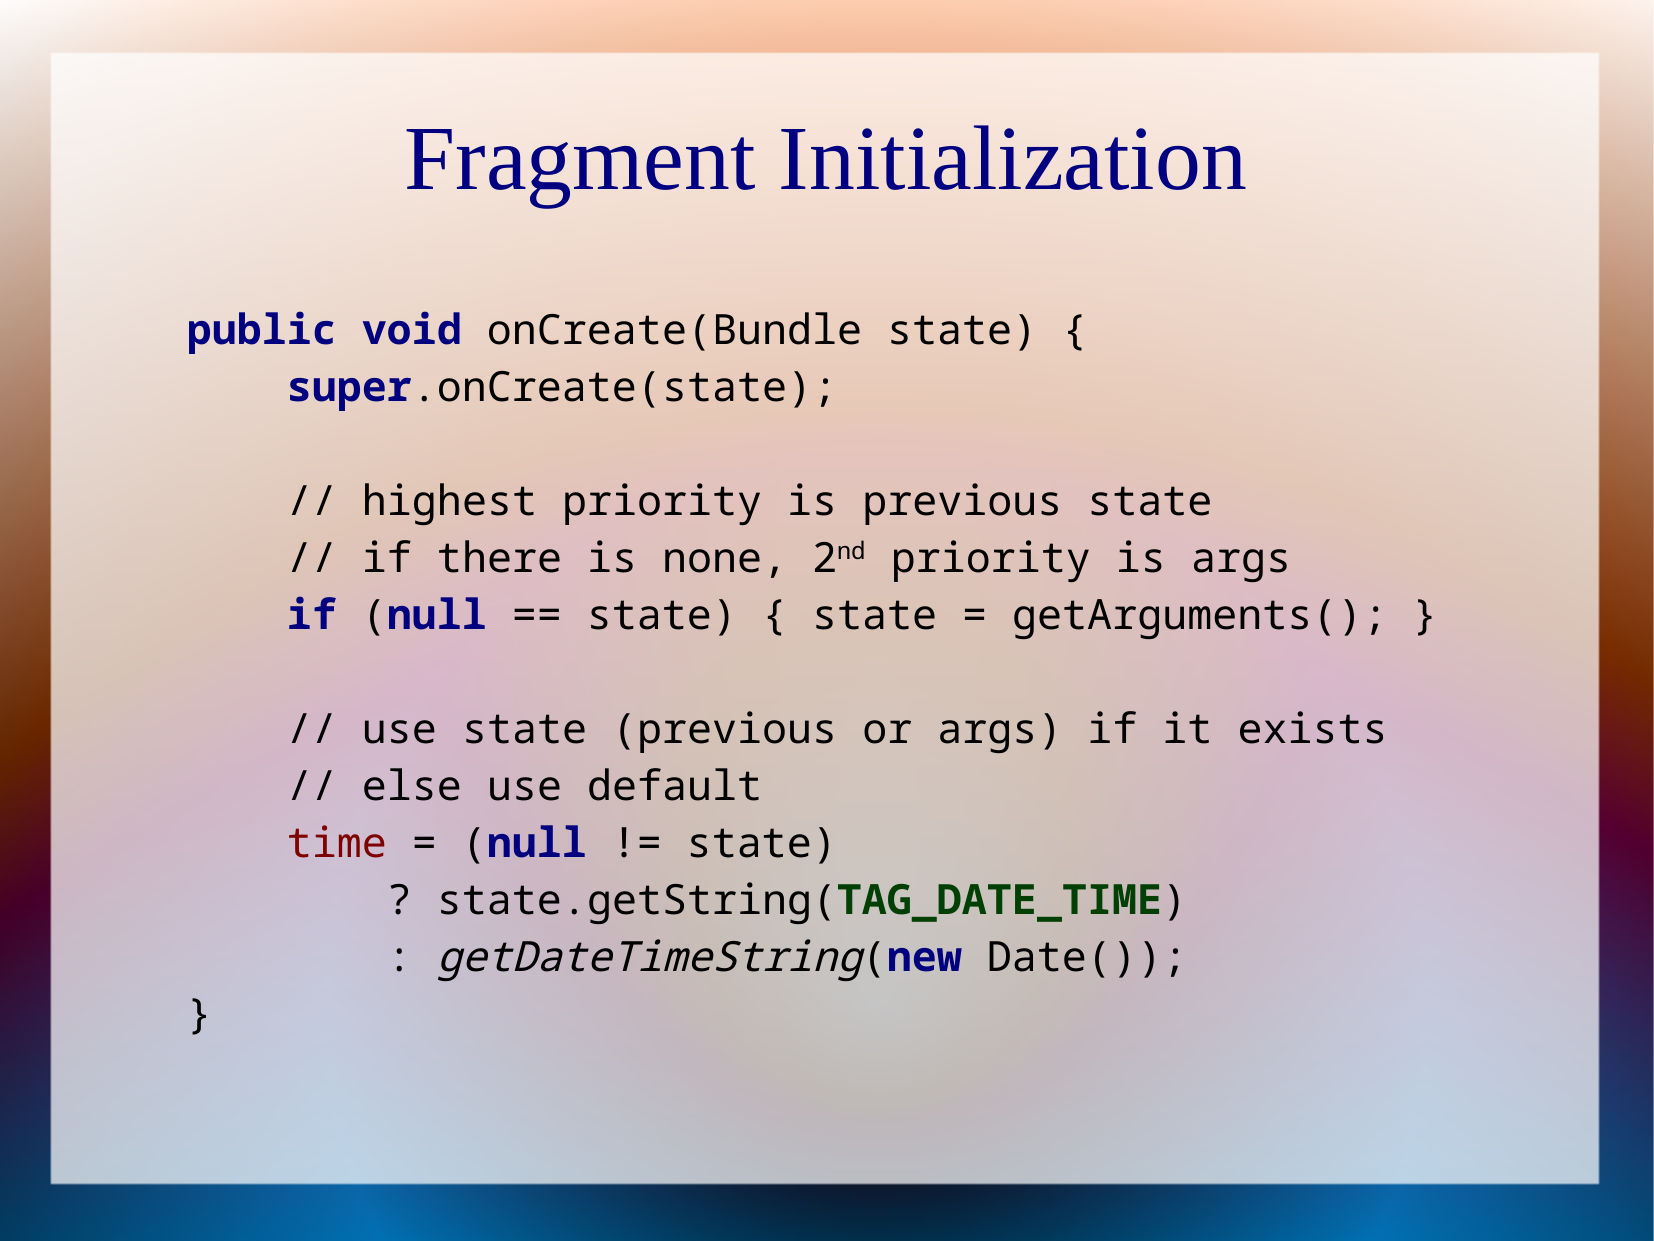

# Fragment Initialization
 public void onCreate(Bundle state) {
 super.onCreate(state);
 // highest priority is previous state
 // if there is none, 2nd priority is args
 if (null == state) { state = getArguments(); }
 // use state (previous or args) if it exists
 // else use default
 time = (null != state)
 ? state.getString(TAG_DATE_TIME)
 : getDateTimeString(new Date());
 }